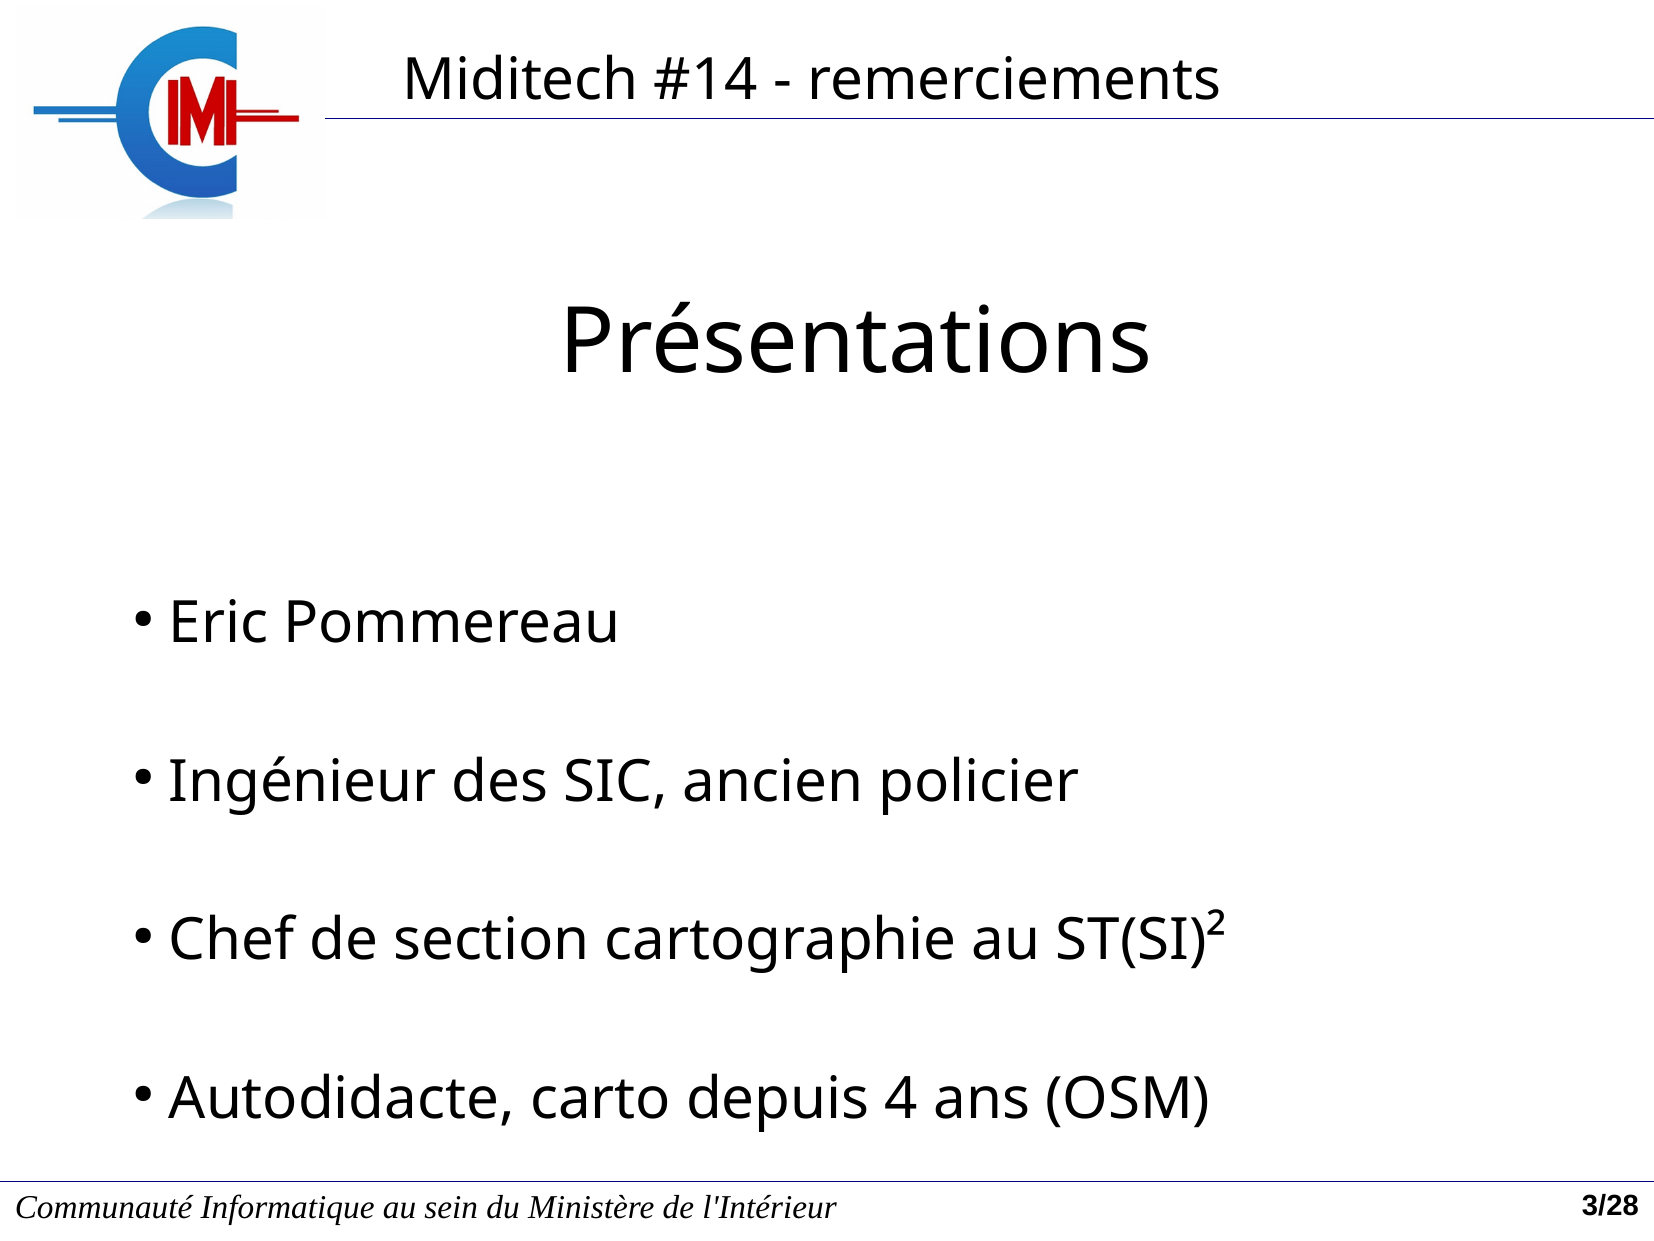

Miditech #14 - remerciements
Présentations
 Eric Pommereau
 Ingénieur des SIC, ancien policier
 Chef de section cartographie au ST(SI)²
 Autodidacte, carto depuis 4 ans (OSM)